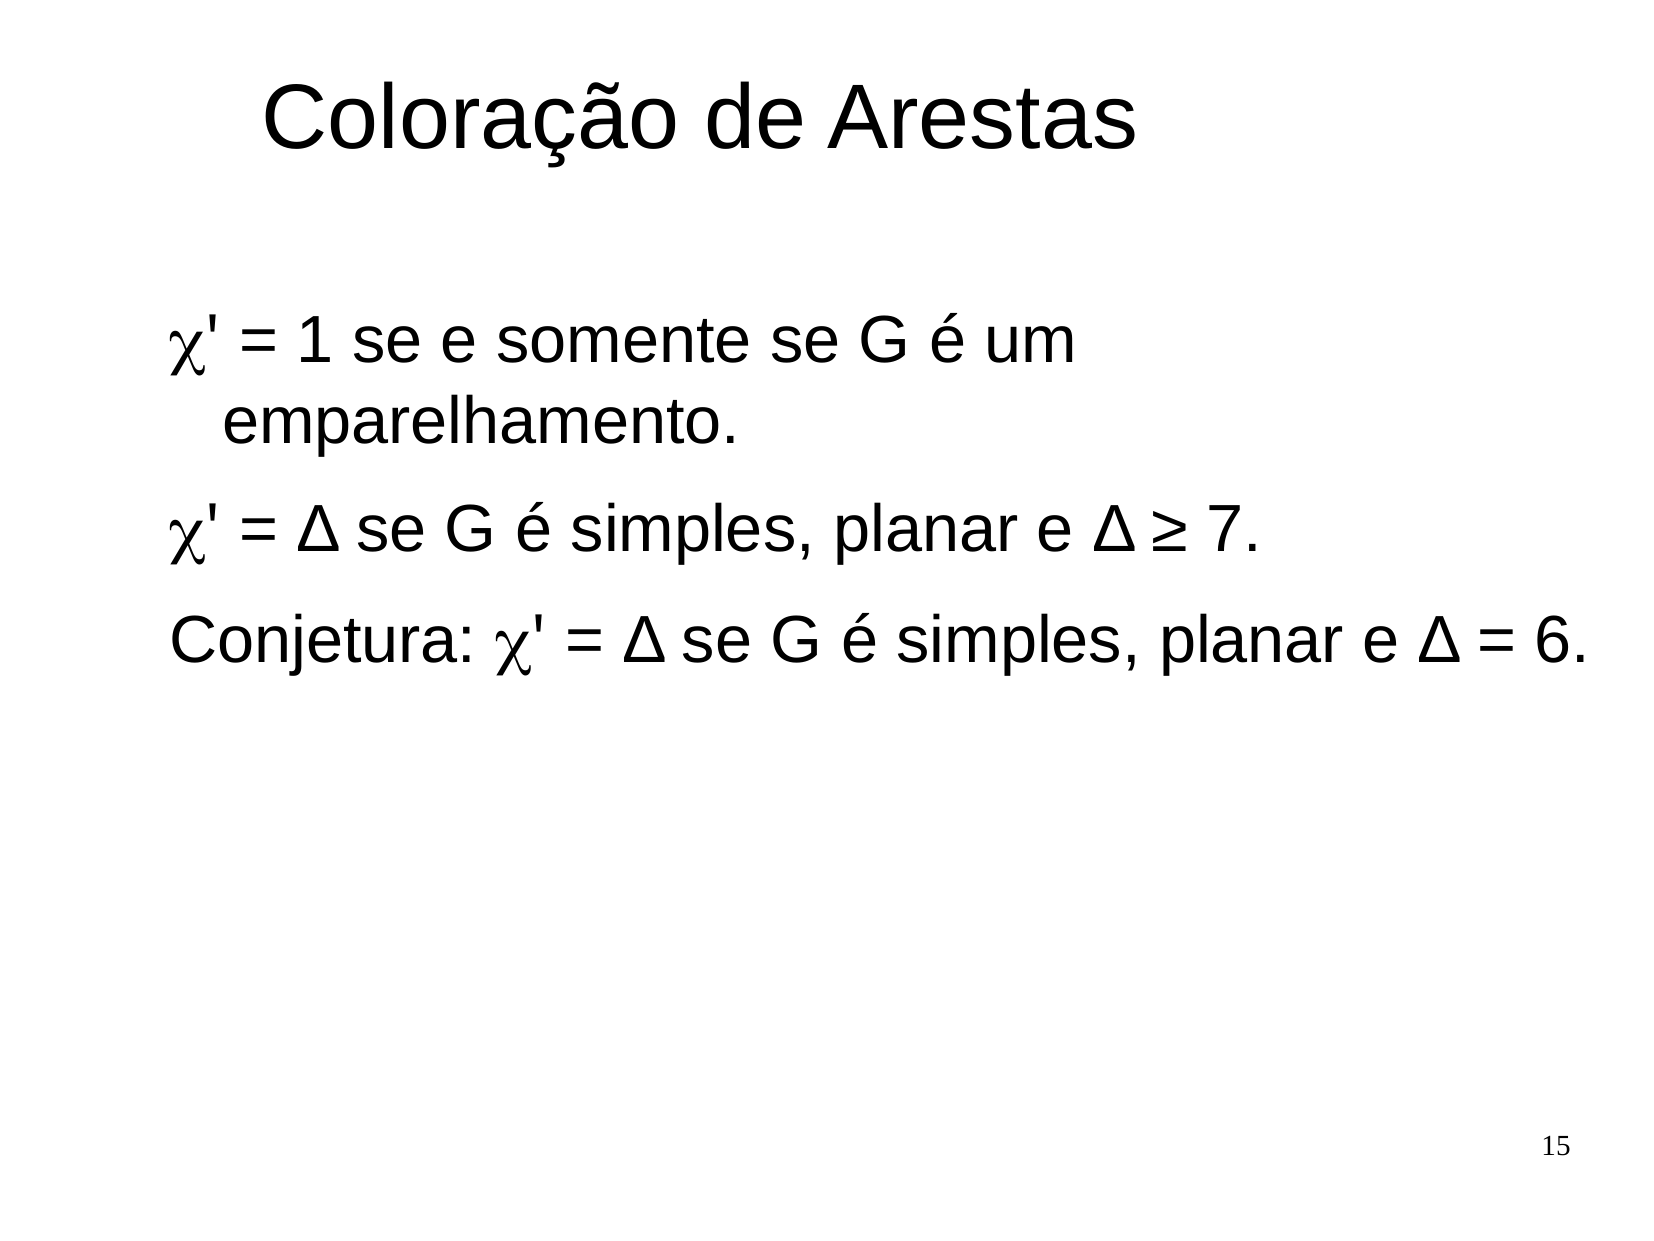

# Coloração de Arestas
' = 1 se e somente se G é um emparelhamento.
' = Δ se G é simples, planar e Δ ≥ 7.
Conjetura: ' = Δ se G é simples, planar e Δ = 6.
15